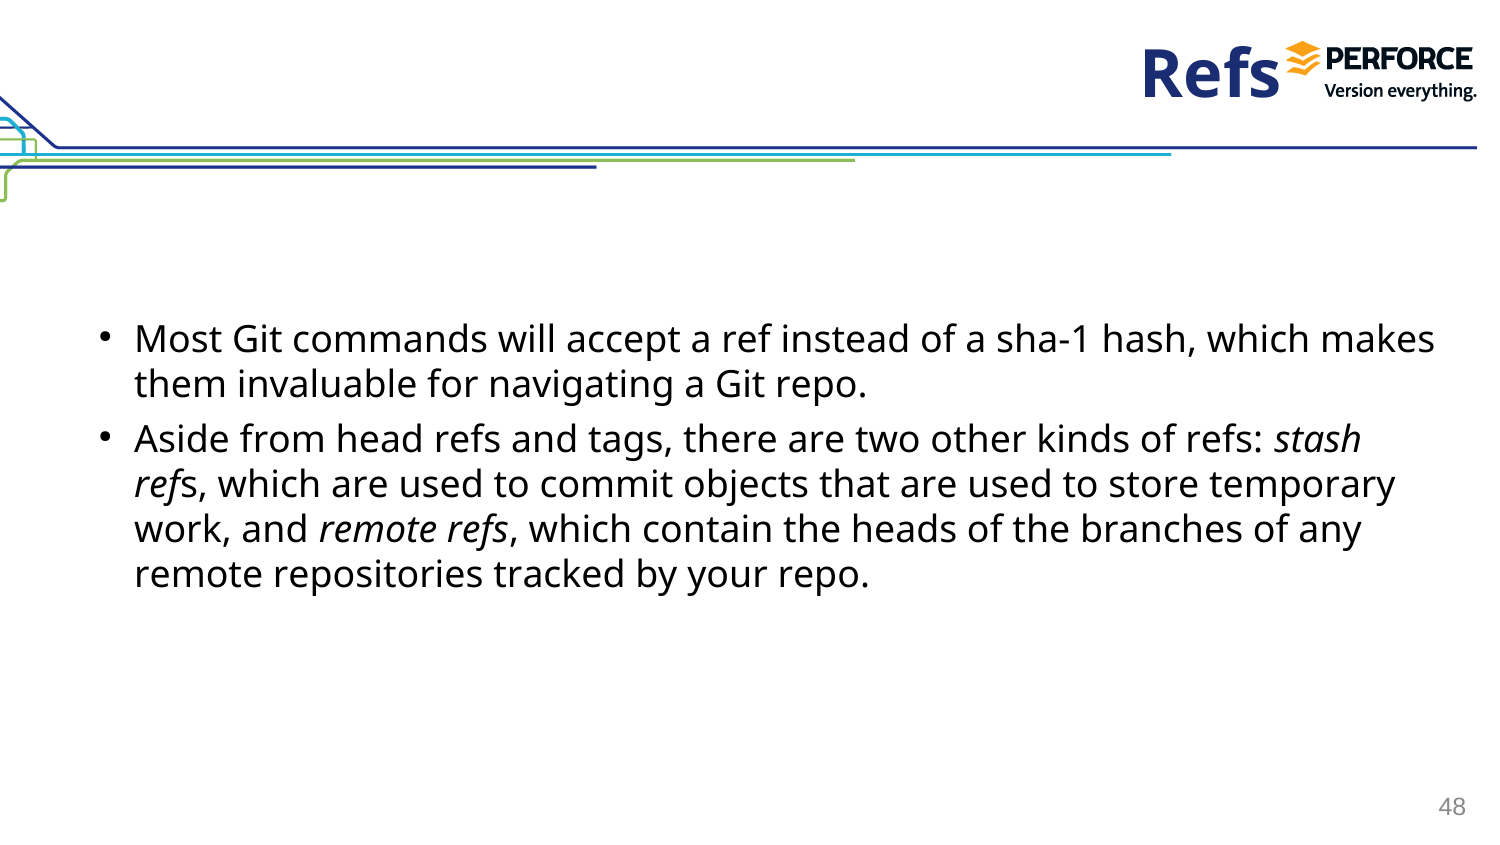

# Refs
Most Git commands will accept a ref instead of a sha-1 hash, which makes them invaluable for navigating a Git repo.
Aside from head refs and tags, there are two other kinds of refs: stash refs, which are used to commit objects that are used to store temporary work, and remote refs, which contain the heads of the branches of any remote repositories tracked by your repo.